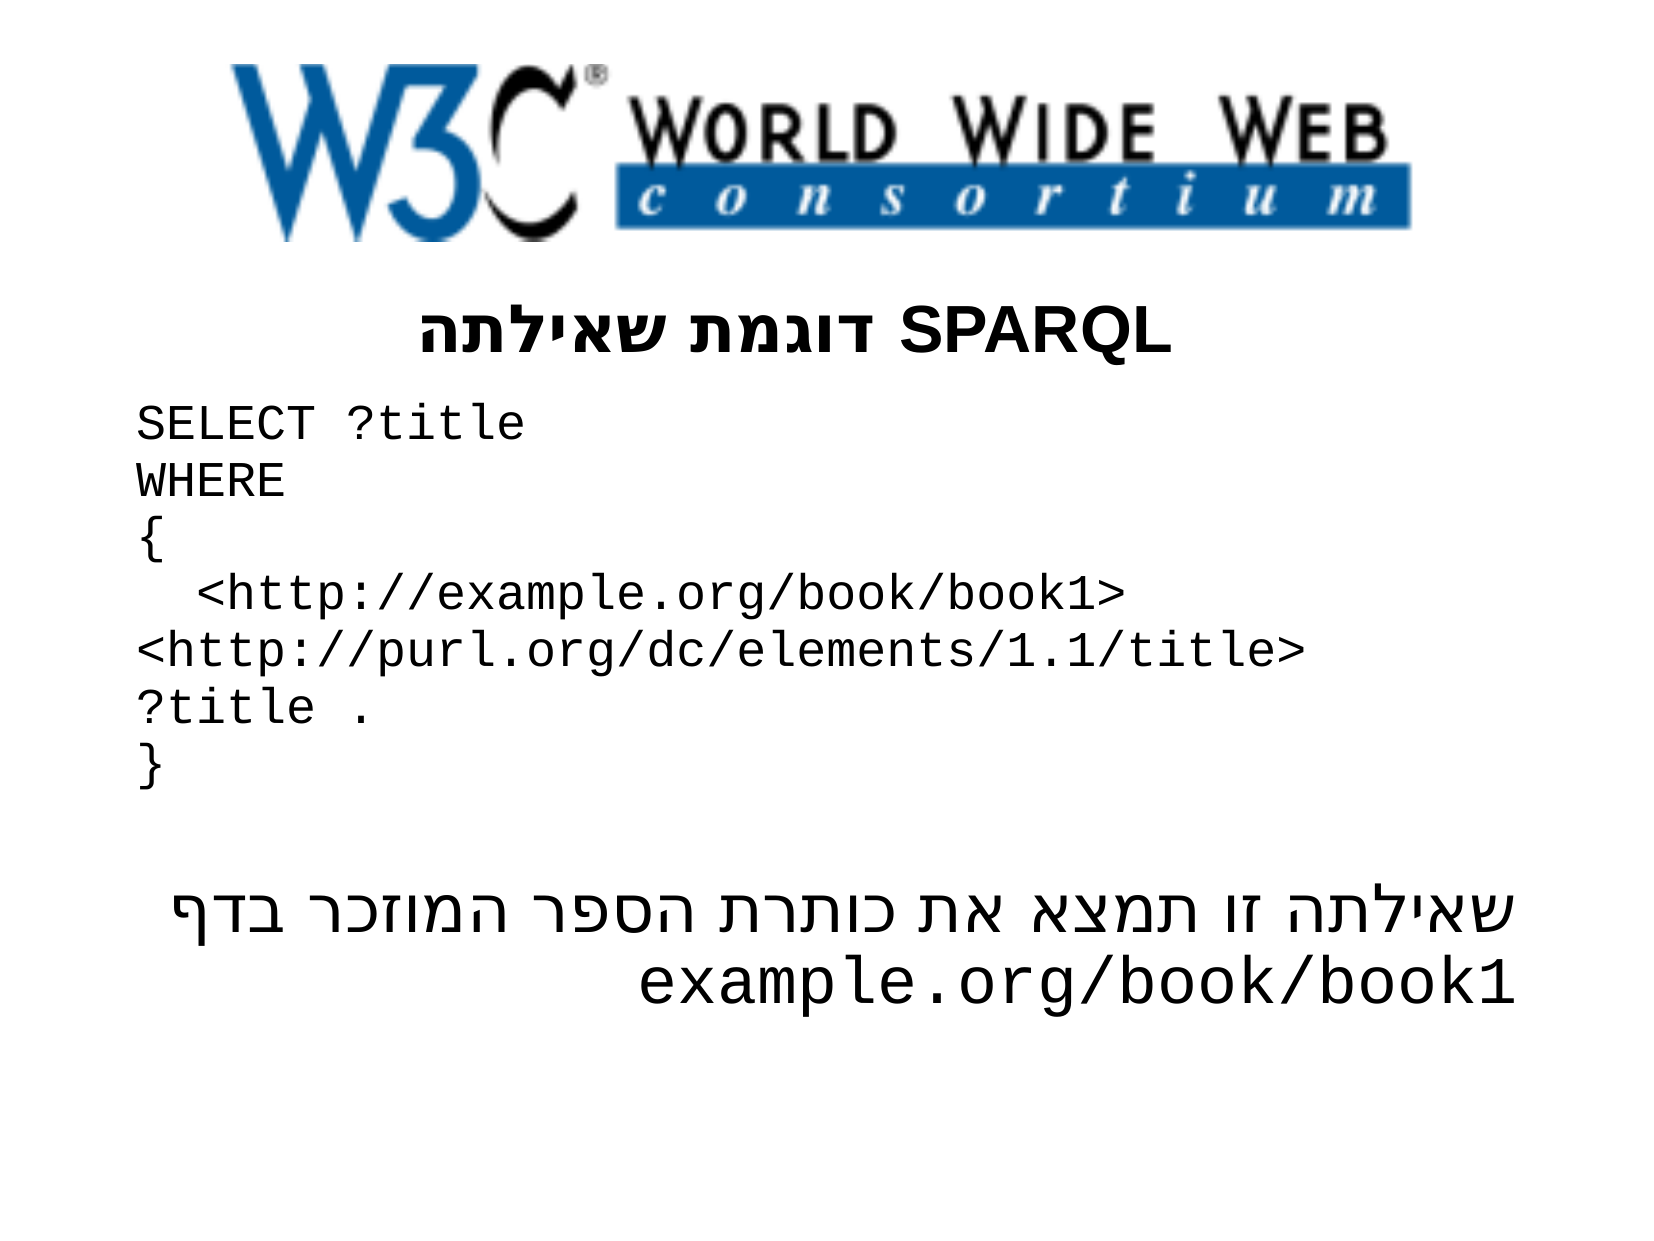

# ￩
 SPARQL דוגמת שאילתה
SELECT ?title
WHERE
{
 <http://example.org/book/book1> <http://purl.org/dc/elements/1.1/title>
?title .
}
שאילתה זו תמצא את כותרת הספר המוזכר בדף example.org/book/book1